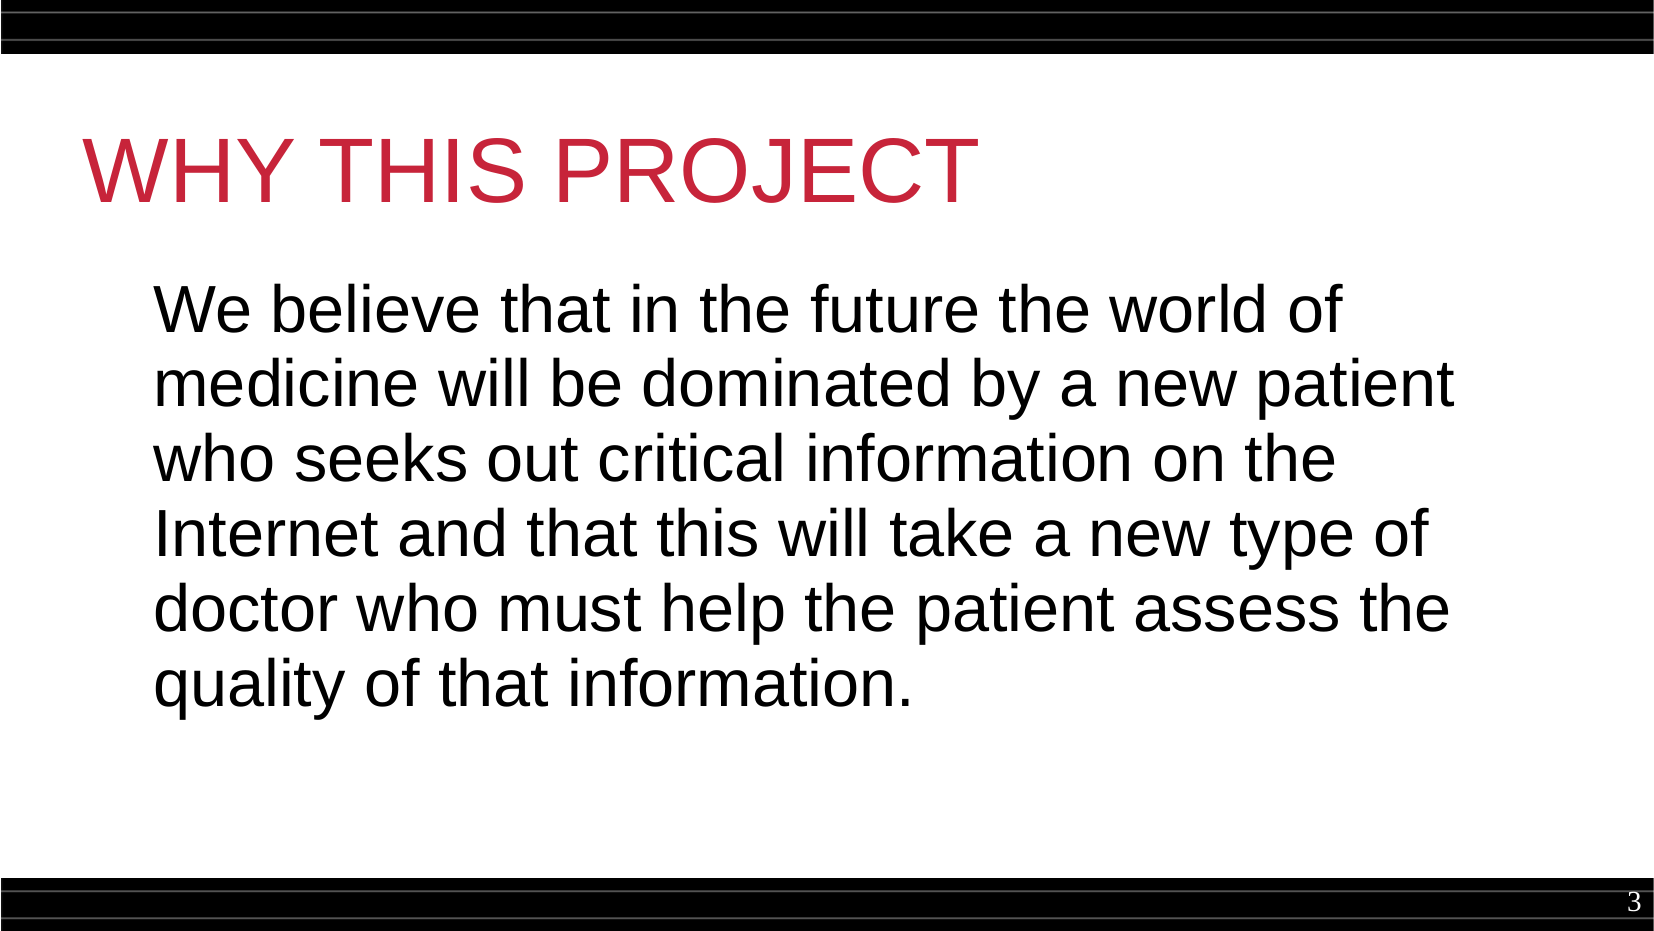

# WHY THIS PROJECT
We believe that in the future the world of medicine will be dominated by a new patient who seeks out critical information on the Internet and that this will take a new type of doctor who must help the patient assess the quality of that information.